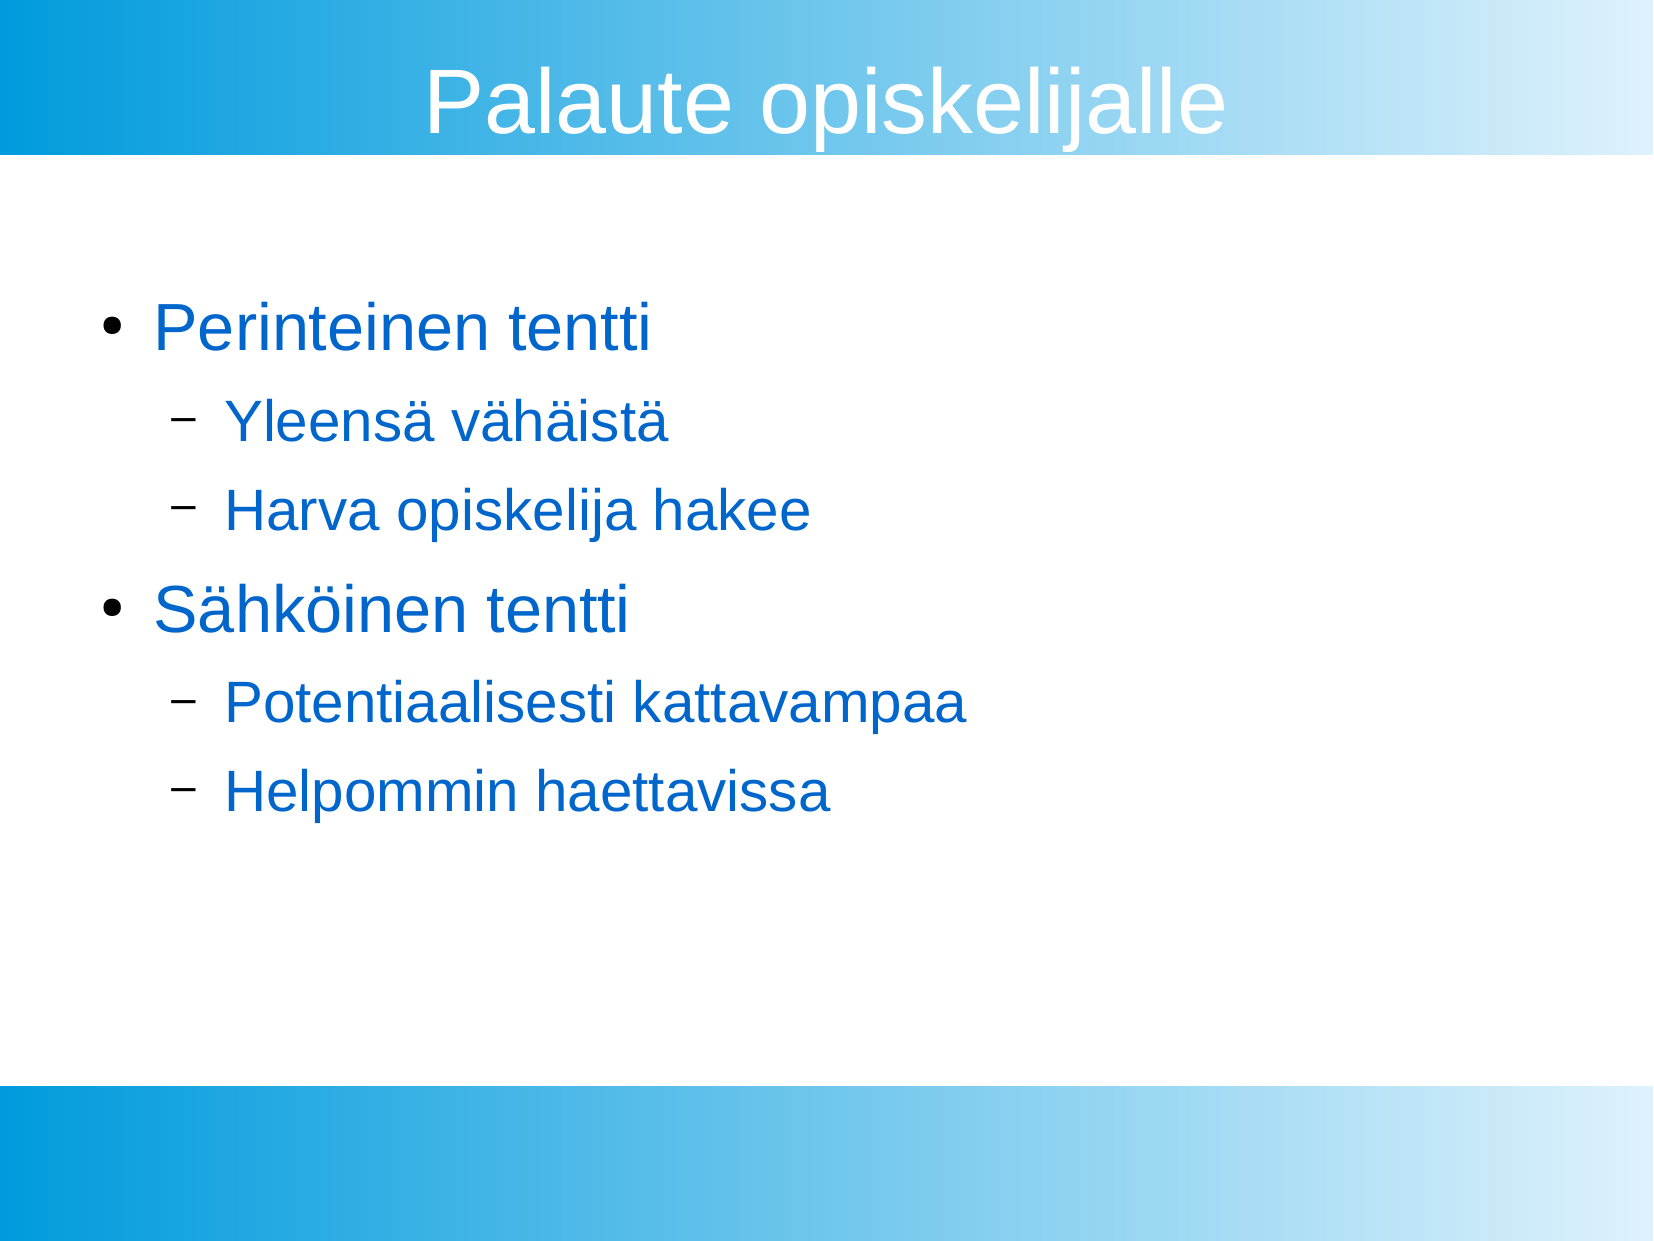

# Palaute opiskelijalle
Perinteinen tentti
Yleensä vähäistä
Harva opiskelija hakee
Sähköinen tentti
Potentiaalisesti kattavampaa
Helpommin haettavissa